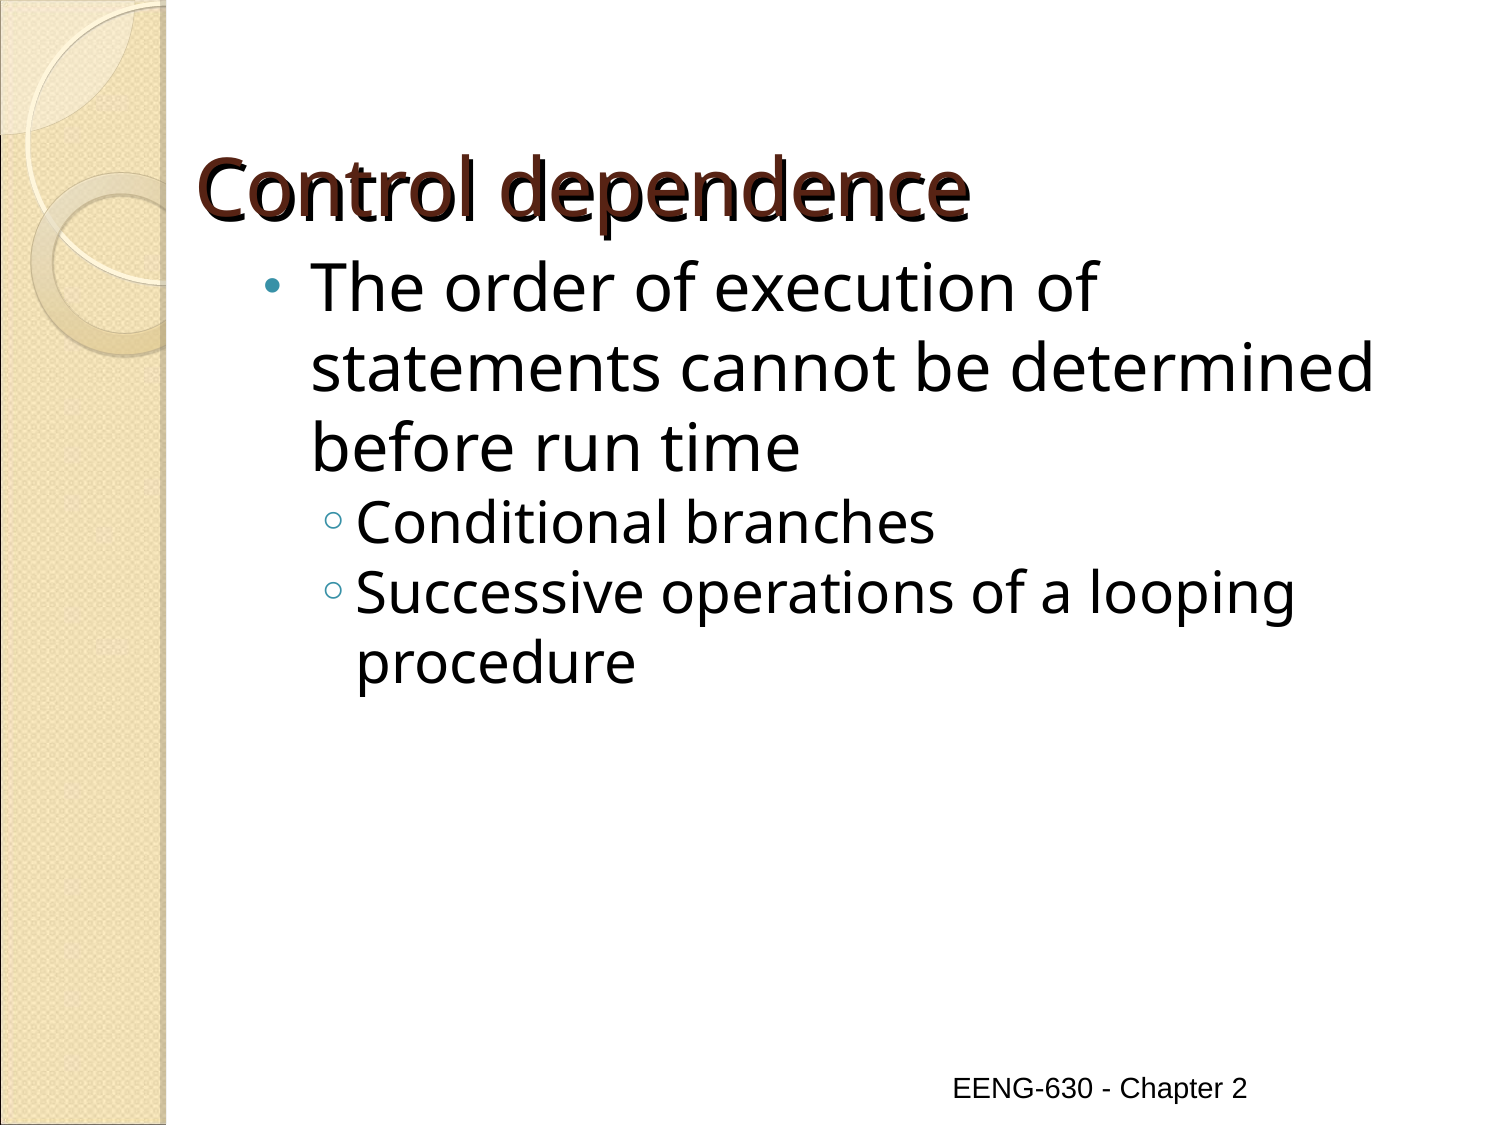

# Control dependence
The order of execution of statements cannot be determined before run time
Conditional branches
Successive operations of a looping procedure
EENG-630 - Chapter 2